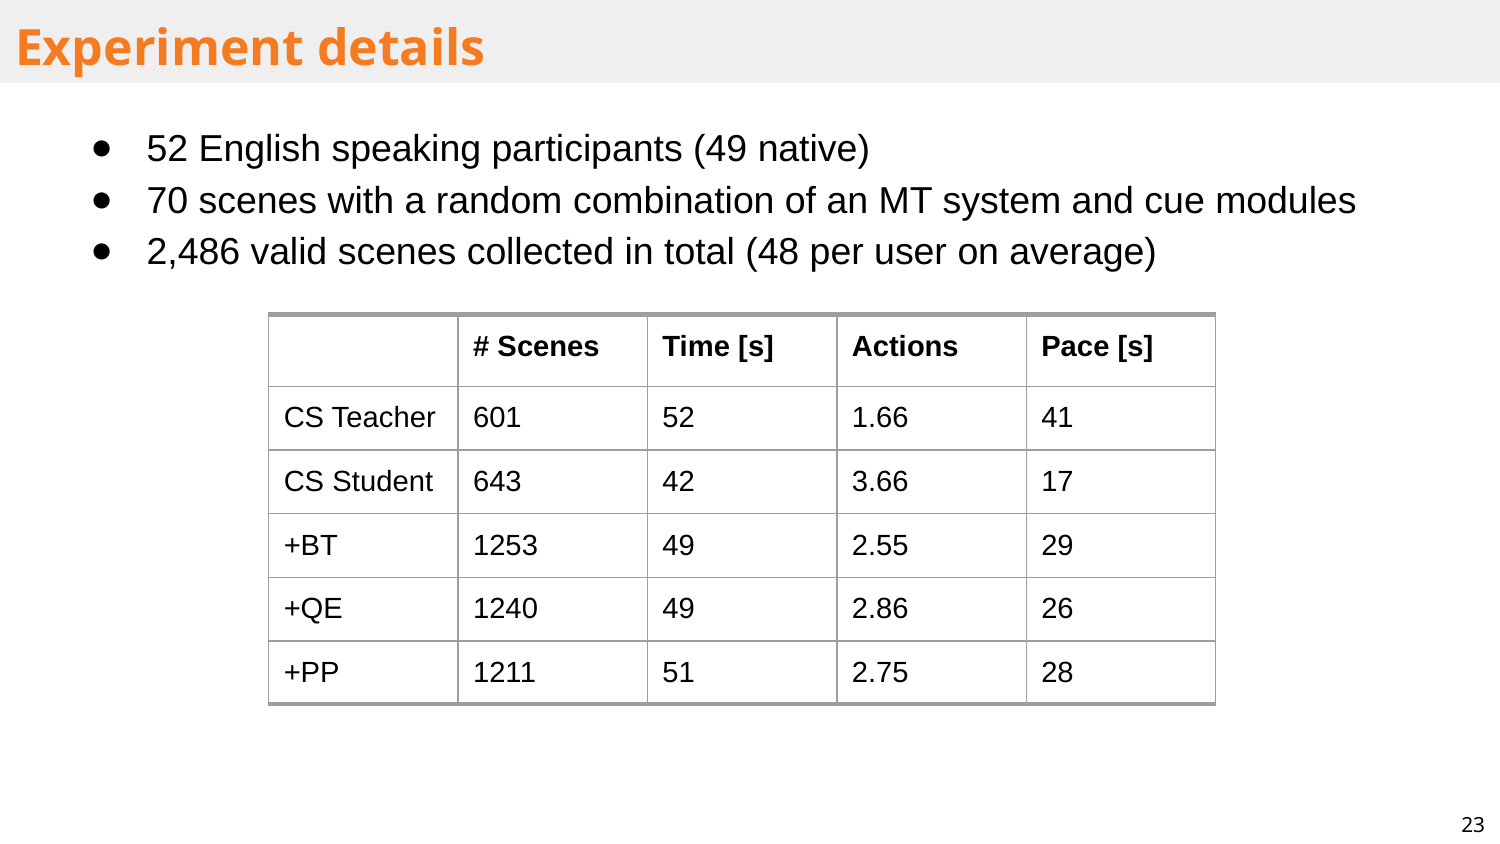

Experiment details
# 52 English speaking participants (49 native)
70 scenes with a random combination of an MT system and cue modules
2,486 valid scenes collected in total (48 per user on average)
| | # Scenes | Time [s] | Actions | Pace [s] |
| --- | --- | --- | --- | --- |
| CS Teacher | 601 | 52 | 1.66 | 41 |
| CS Student | 643 | 42 | 3.66 | 17 |
| +BT | 1253 | 49 | 2.55 | 29 |
| +QE | 1240 | 49 | 2.86 | 26 |
| +PP | 1211 | 51 | 2.75 | 28 |